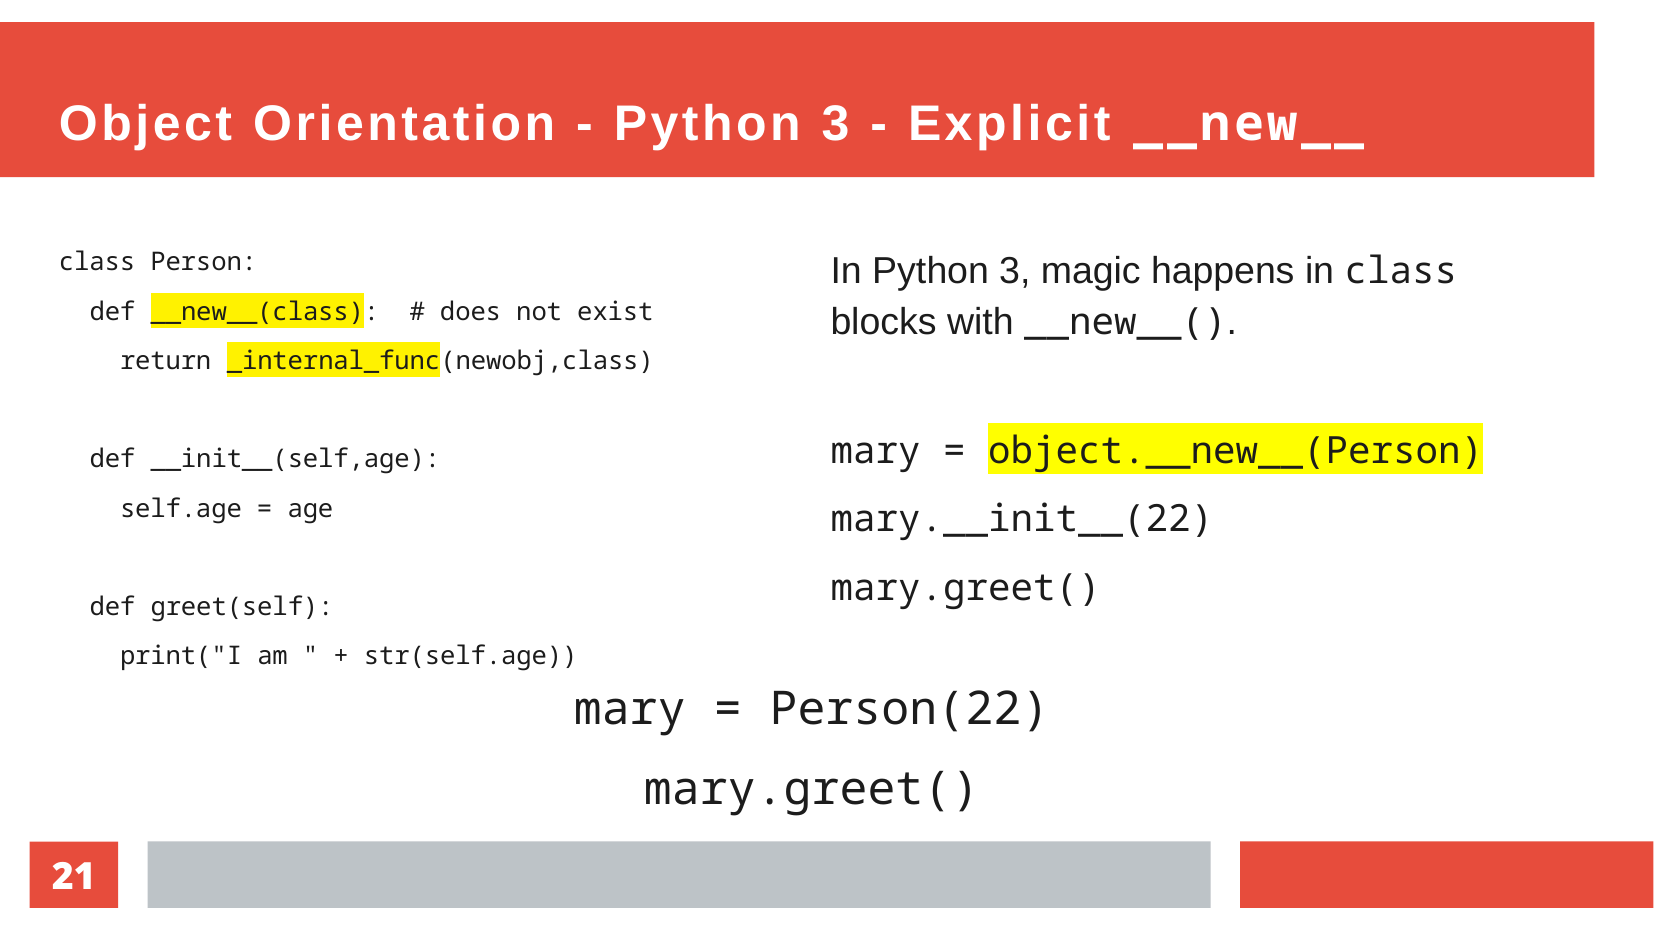

Object Orientation - Python 3 - Explicit __new__
# class Person:
 def __new__(class): # does not exist
 return _internal_func(newobj,class)
 def __init__(self,age):
 self.age = age
 def greet(self):
 print("I am " + str(self.age))
In Python 3, magic happens in class blocks with __new__().
mary = object.__new__(Person)
mary.__init__(22)
mary.greet()
mary = Person(22)
mary.greet()
21